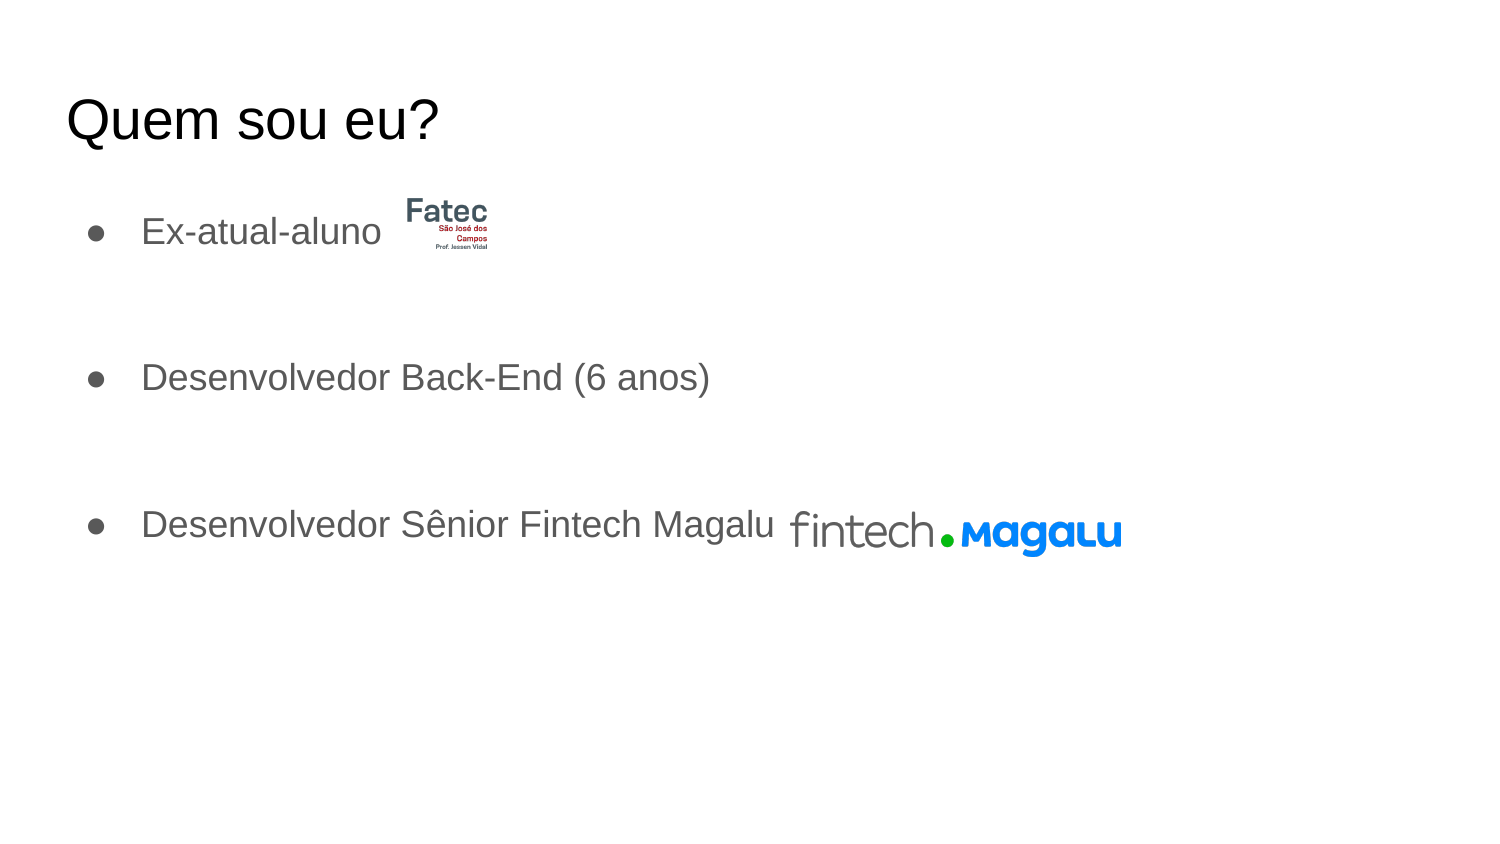

# Quem sou eu?
Ex-atual-aluno
Desenvolvedor Back-End (6 anos)
Desenvolvedor Sênior Fintech Magalu